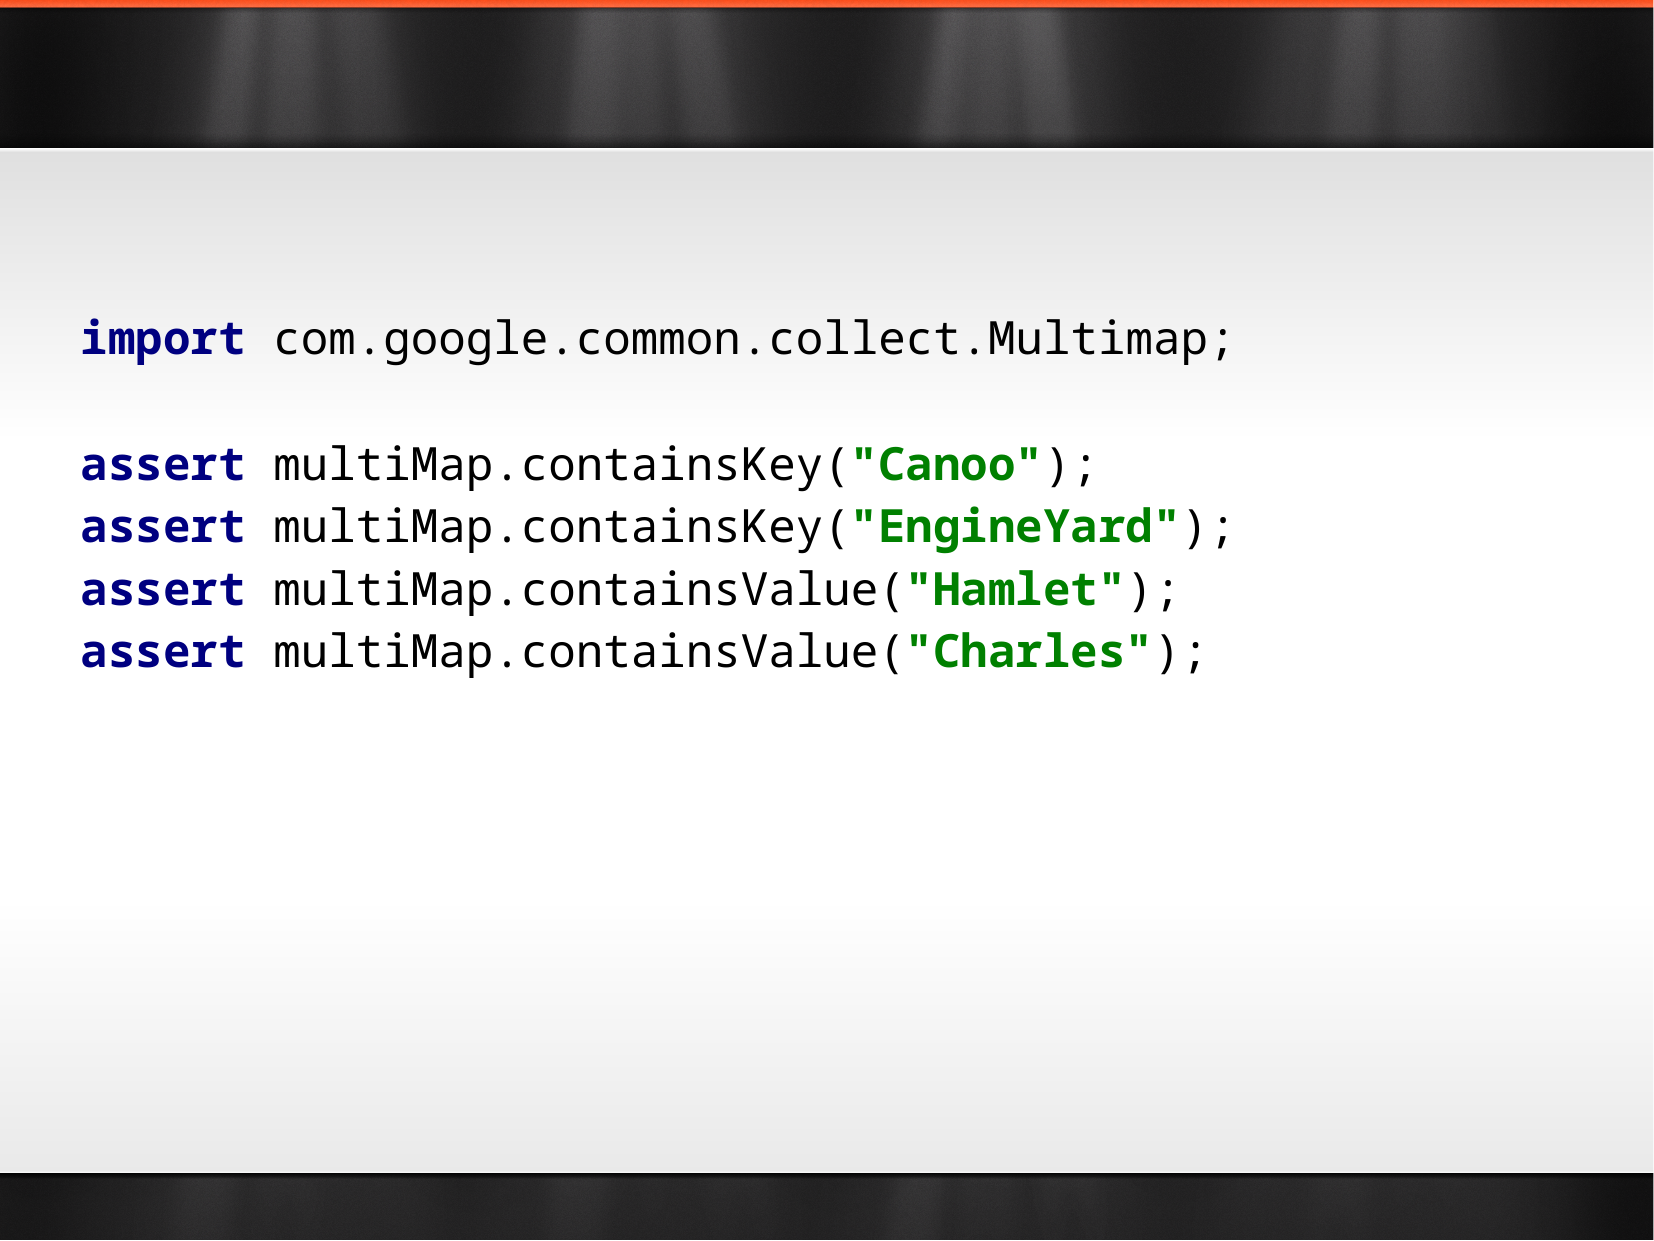

# import com.google.common.collect.Multimap;
assert multiMap.containsKey("Canoo");
assert multiMap.containsKey("EngineYard");
assert multiMap.containsValue("Hamlet");
assert multiMap.containsValue("Charles");